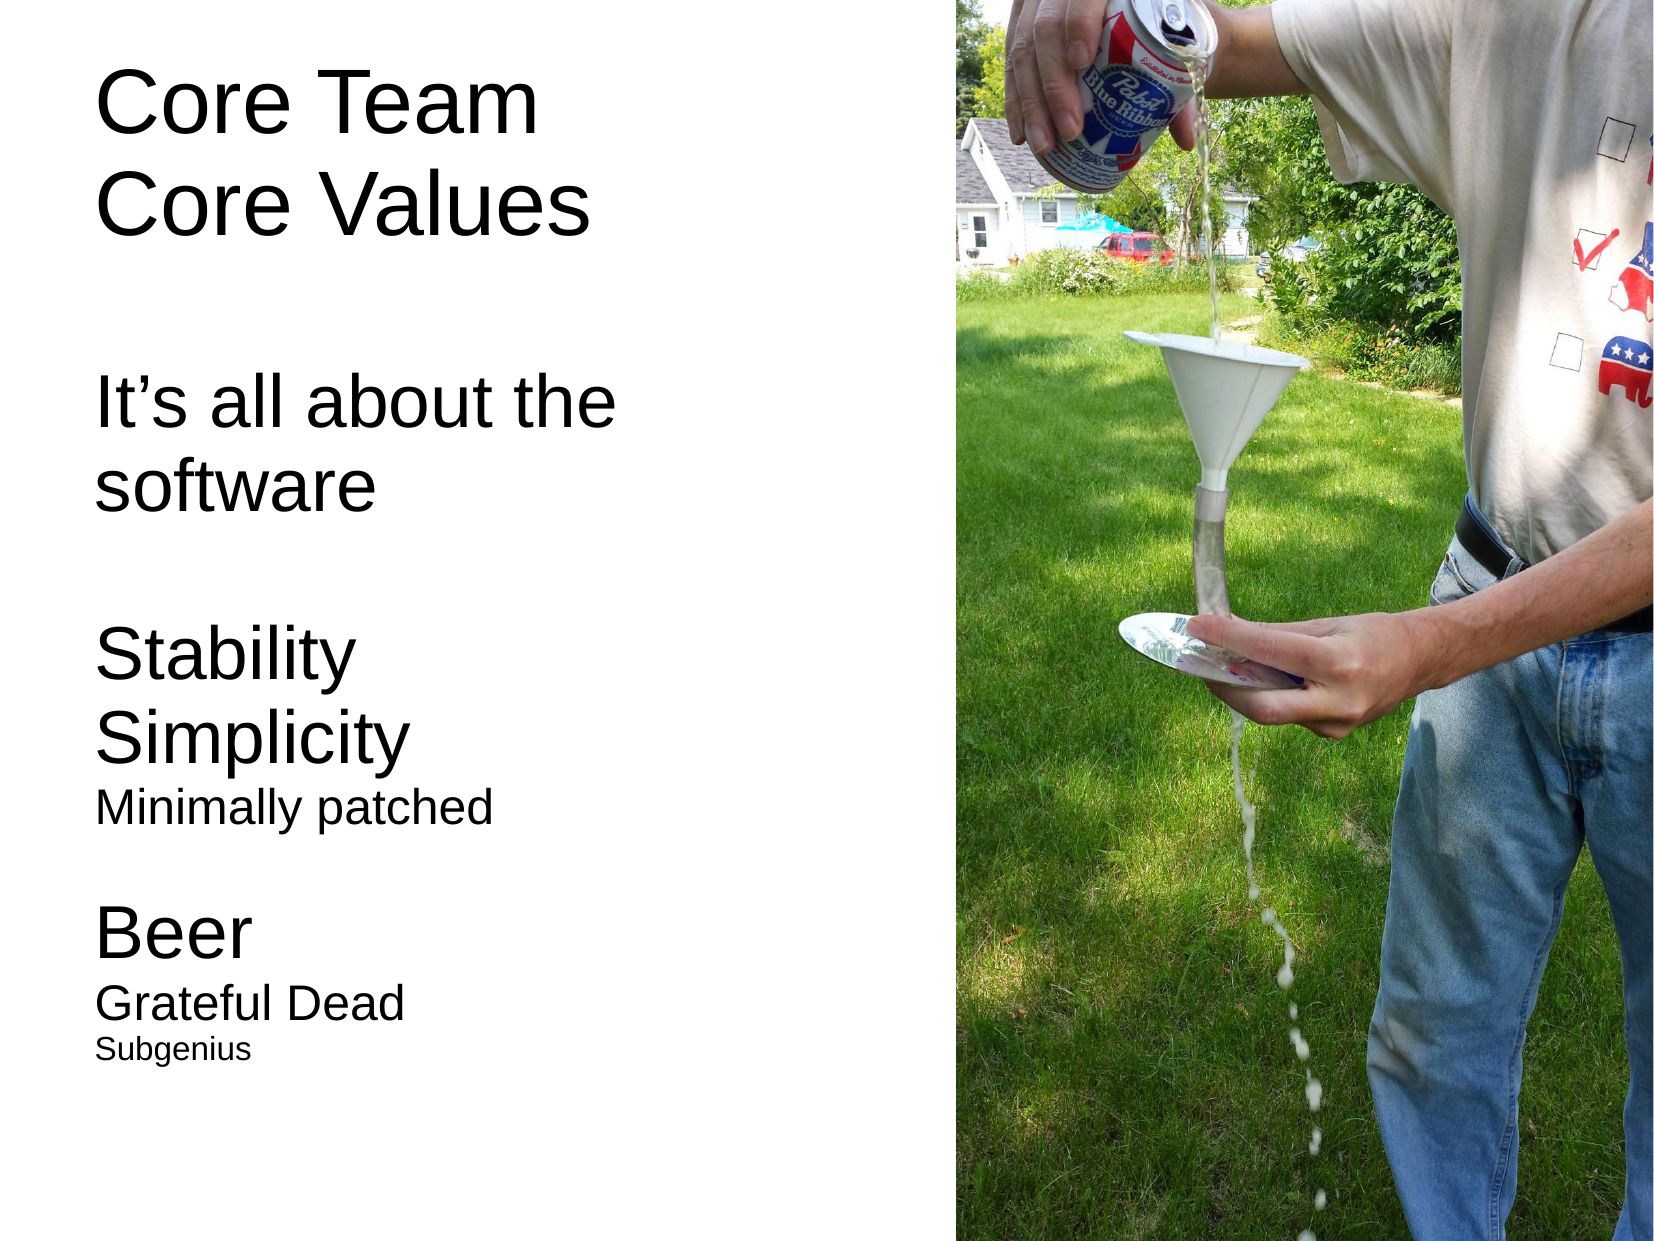

# Core Team Core Values
It’s all about the
software
Stability
Simplicity
Minimally patched
Beer
Grateful Dead
Subgenius